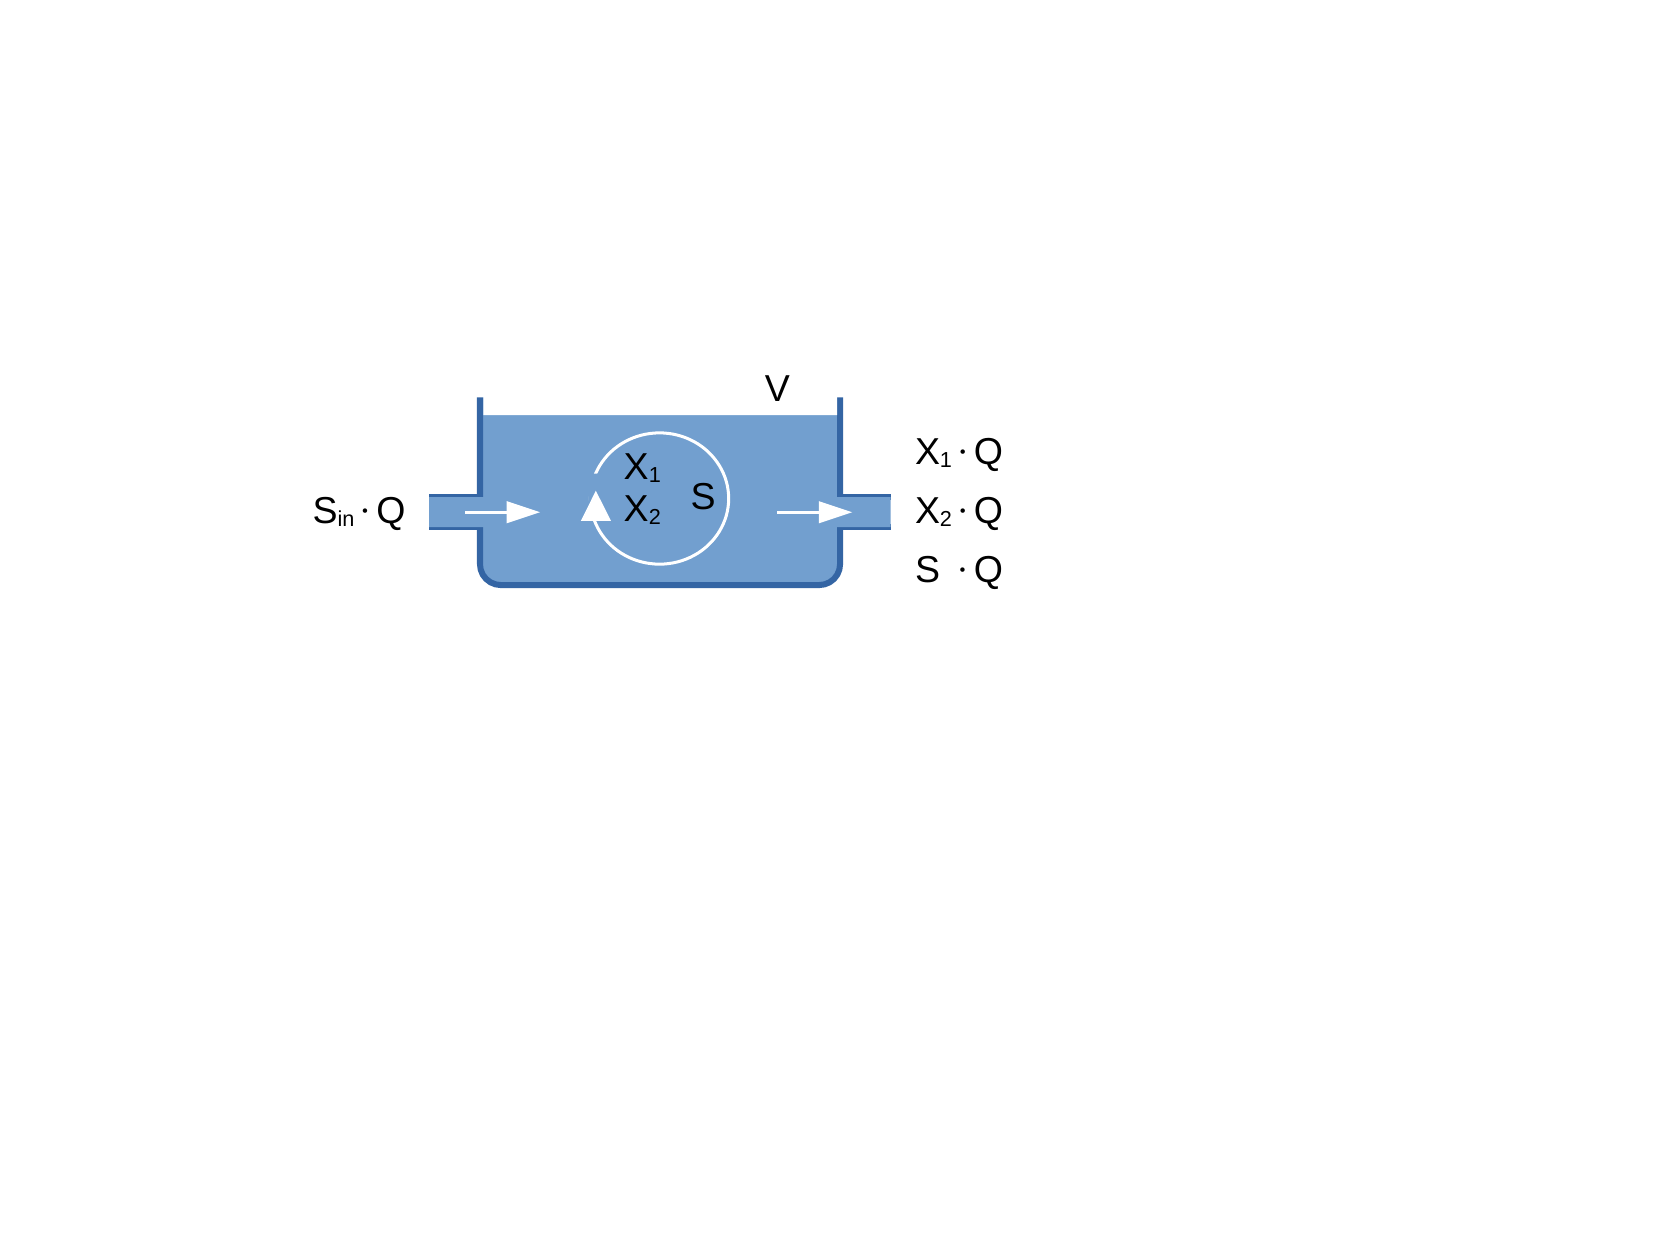

V
X1 · Q
X1
X2
S
Sin · Q
X2 · Q
S · Q